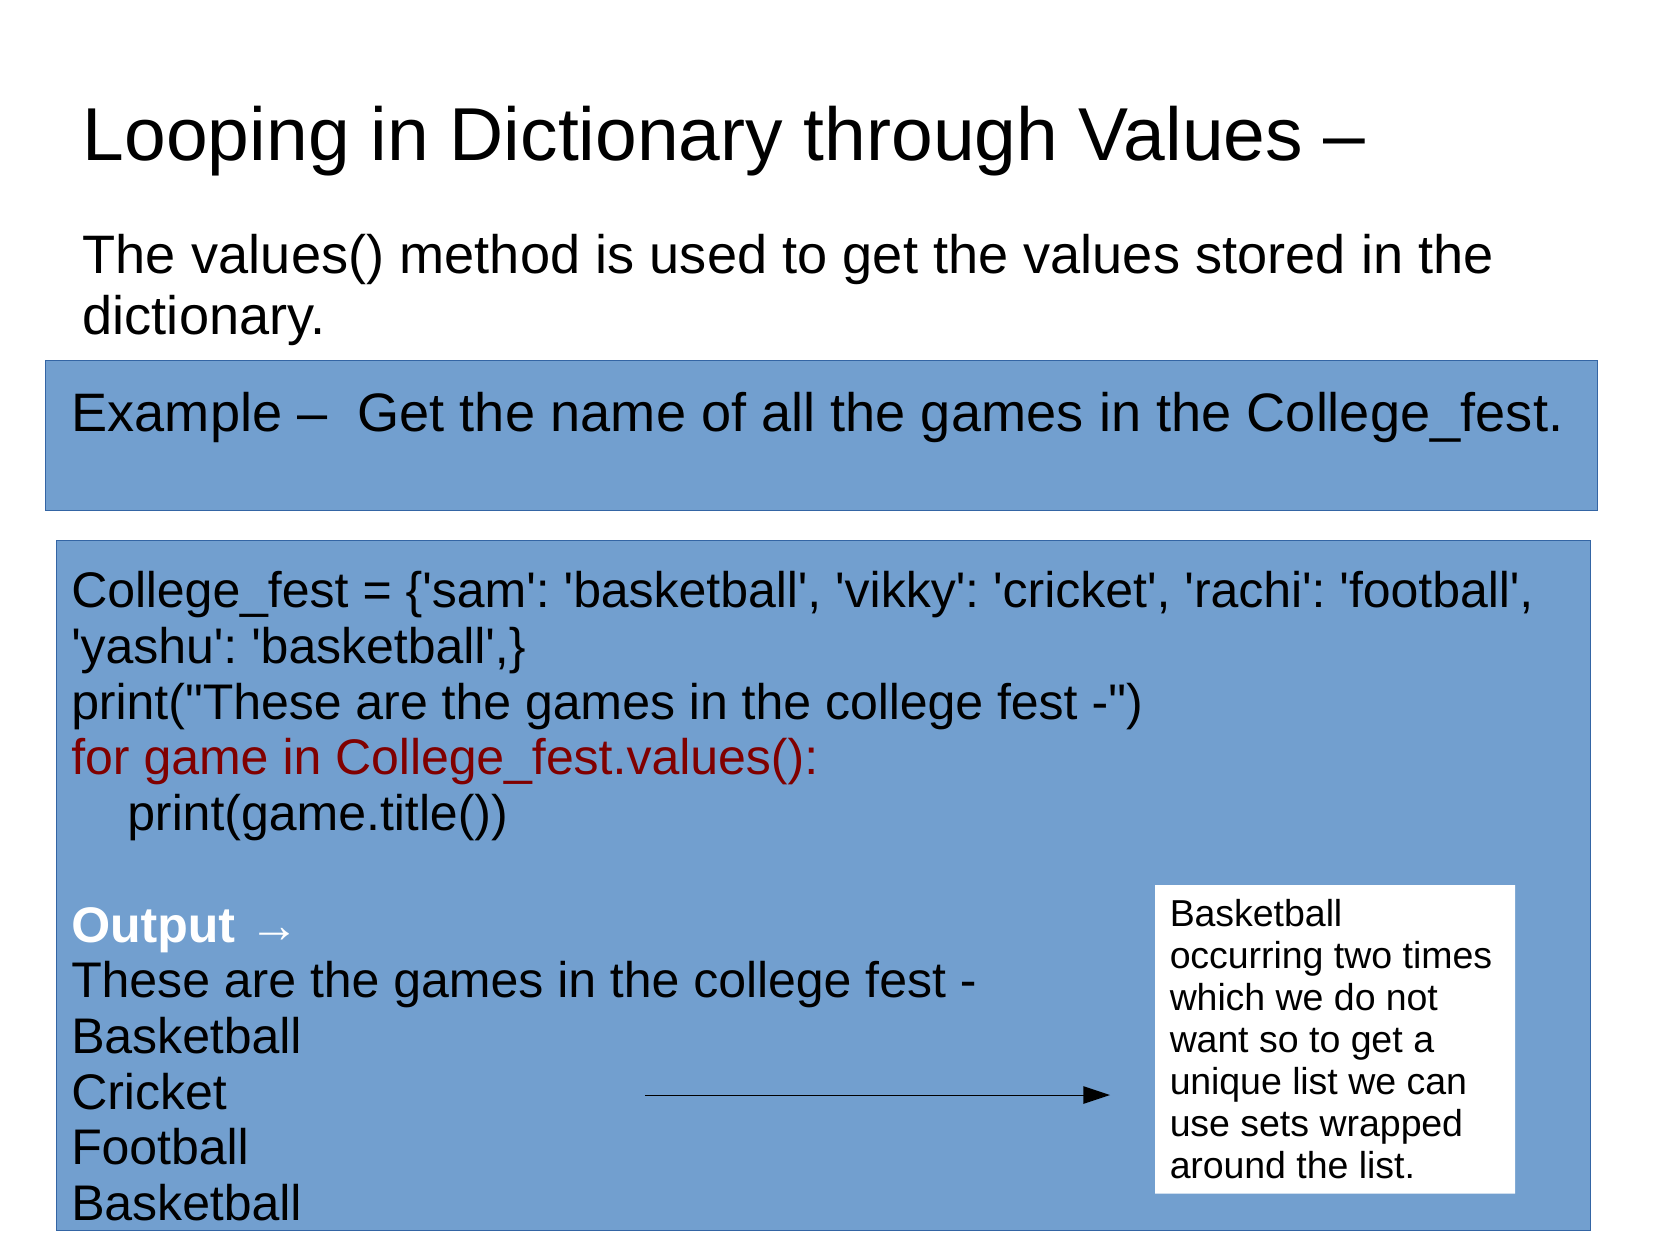

# Looping in Dictionary through Values –
The values() method is used to get the values stored in the dictionary.
Example – Get the name of all the games in the College_fest.
College_fest = {'sam': 'basketball', 'vikky': 'cricket', 'rachi': 'football', 'yashu': 'basketball',}
print("These are the games in the college fest -")
for game in College_fest.values():
 print(game.title())
Output →
These are the games in the college fest -
Basketball
Cricket
Football
Basketball
Basketball occurring two times which we do not want so to get a unique list we can use sets wrapped around the list.